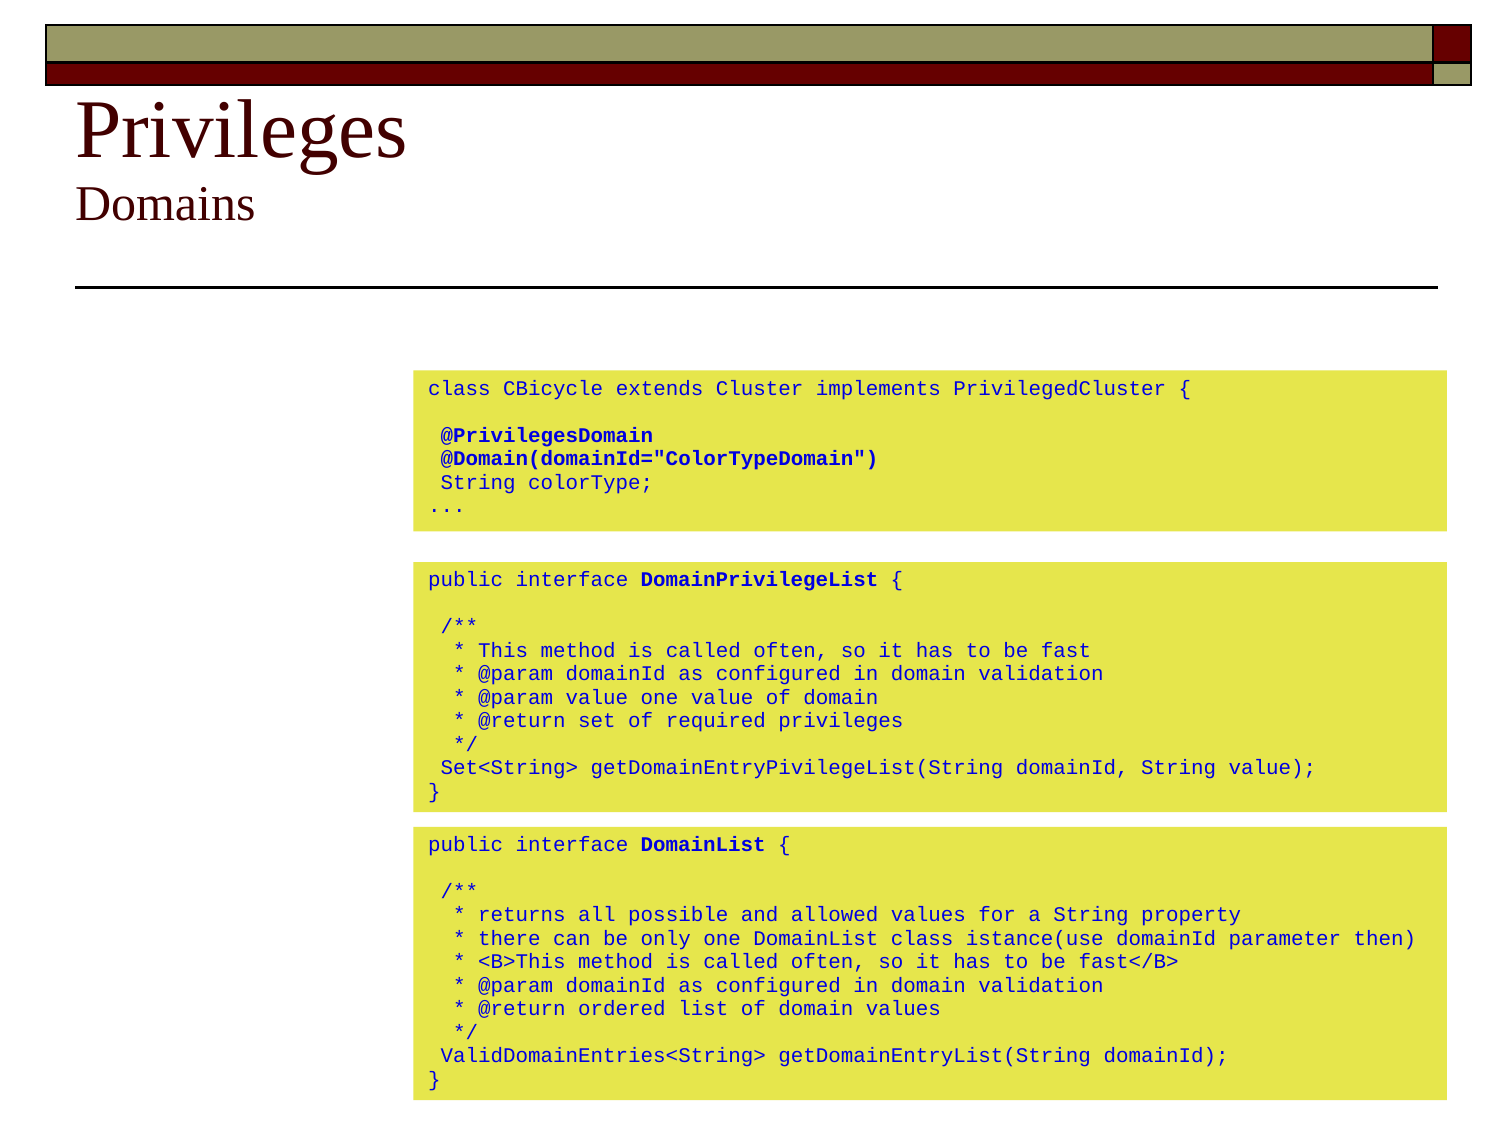

# Privileges Domains
class CBicycle extends Cluster implements PrivilegedCluster {
 @PrivilegesDomain
 @Domain(domainId="ColorTypeDomain")
 String colorType;
...
public interface DomainPrivilegeList {
 /**
 * This method is called often, so it has to be fast
 * @param domainId as configured in domain validation
 * @param value one value of domain
 * @return set of required privileges
 */
 Set<String> getDomainEntryPivilegeList(String domainId, String value);
}
public interface DomainList {
 /**
 * returns all possible and allowed values for a String property
 * there can be only one DomainList class istance(use domainId parameter then)
 * <B>This method is called often, so it has to be fast</B>
 * @param domainId as configured in domain validation
 * @return ordered list of domain values
 */
 ValidDomainEntries<String> getDomainEntryList(String domainId);
}